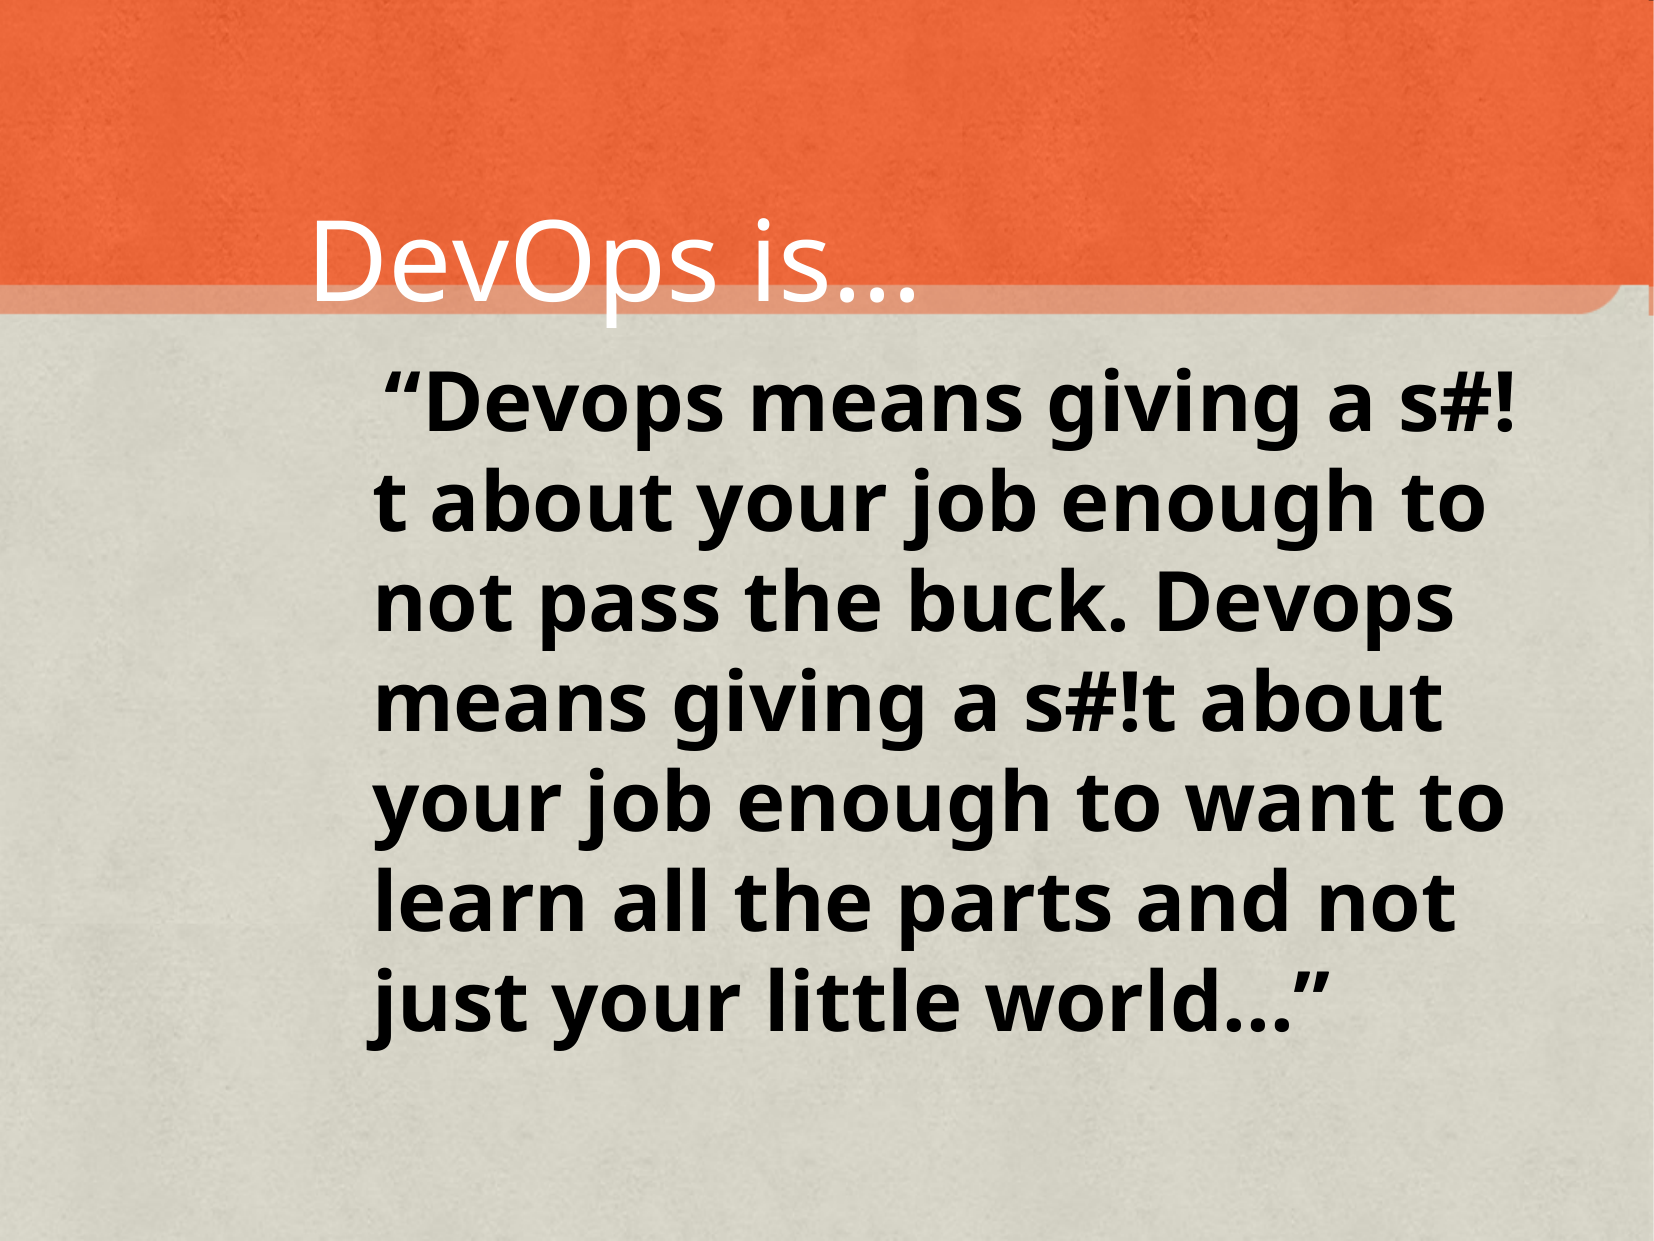

# DevOps is...
“Devops means giving a s#!t about your job enough to not pass the buck. Devops means giving a s#!t about your job enough to want to learn all the parts and not just your little world...”